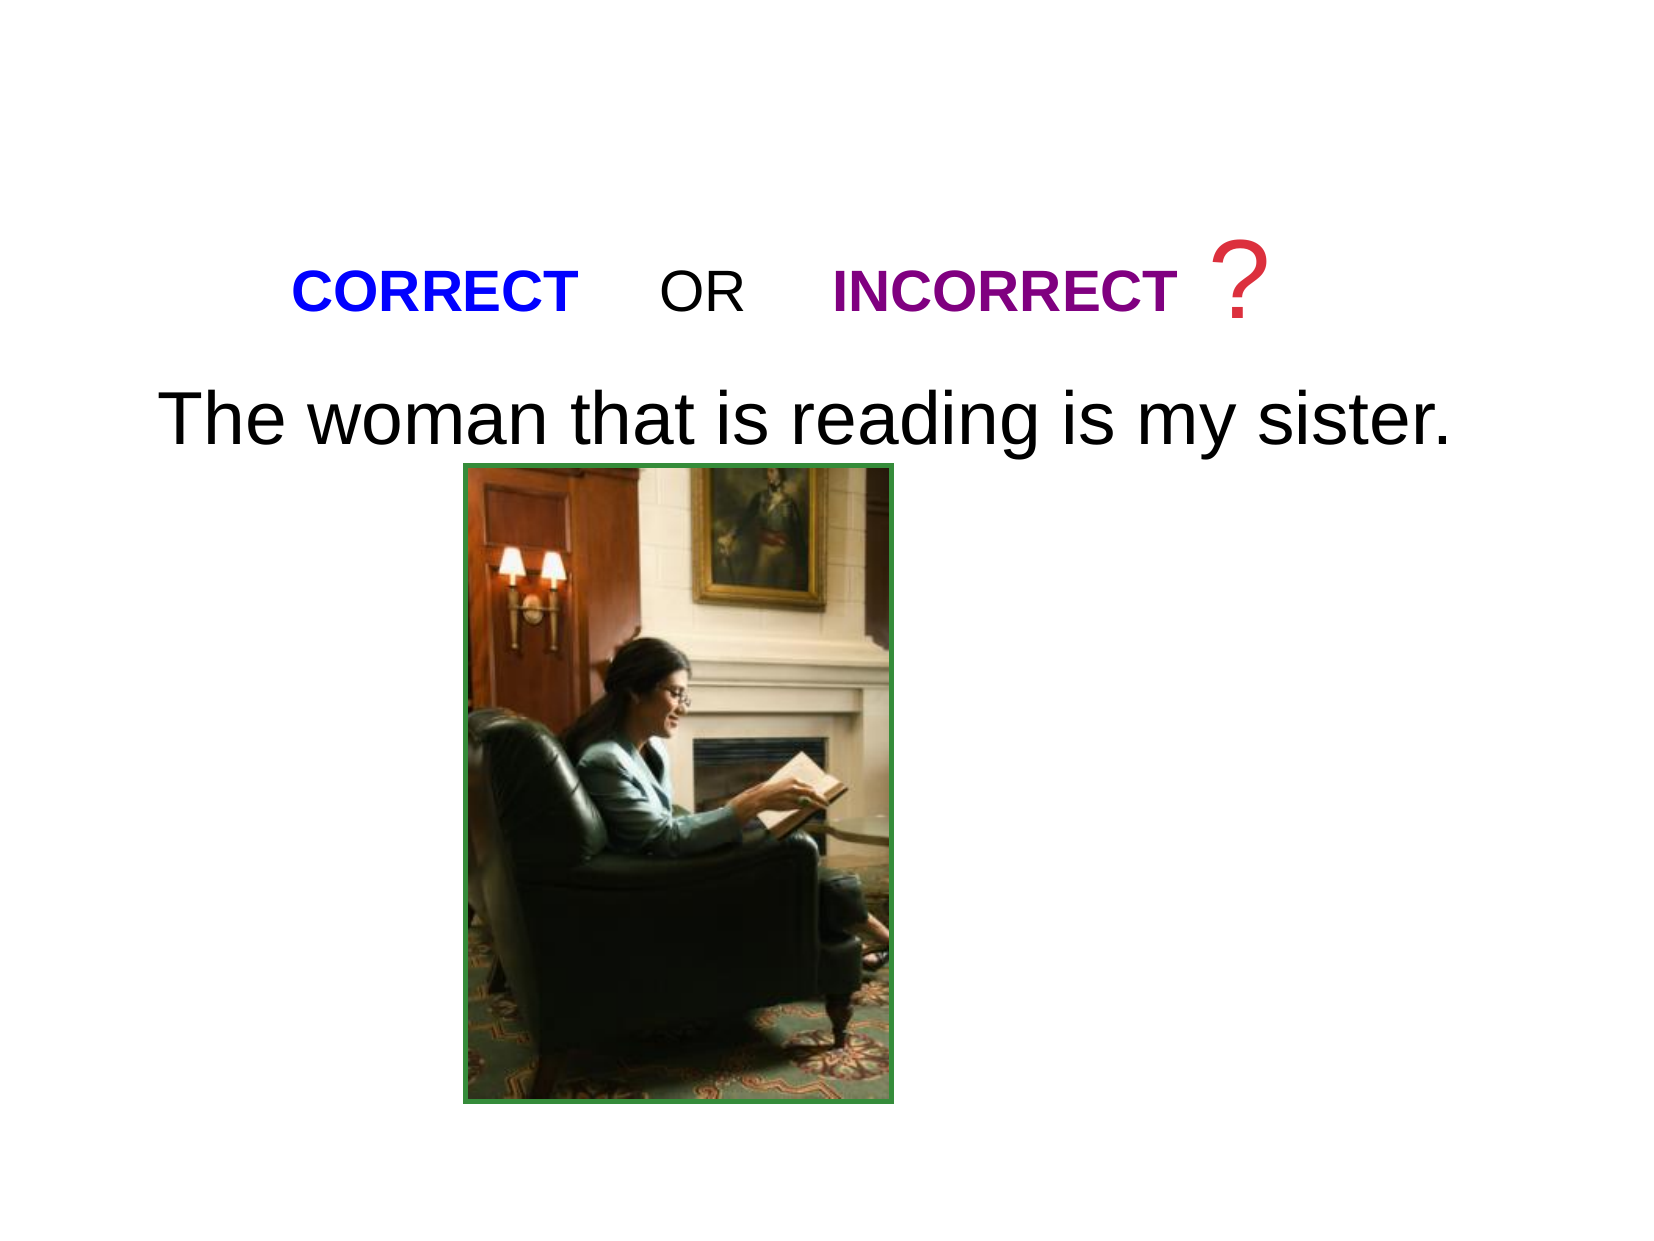

12-3 LET’S PRACTICE
?
CORRECT
OR
INCORRECT
The woman that is reading is my sister.